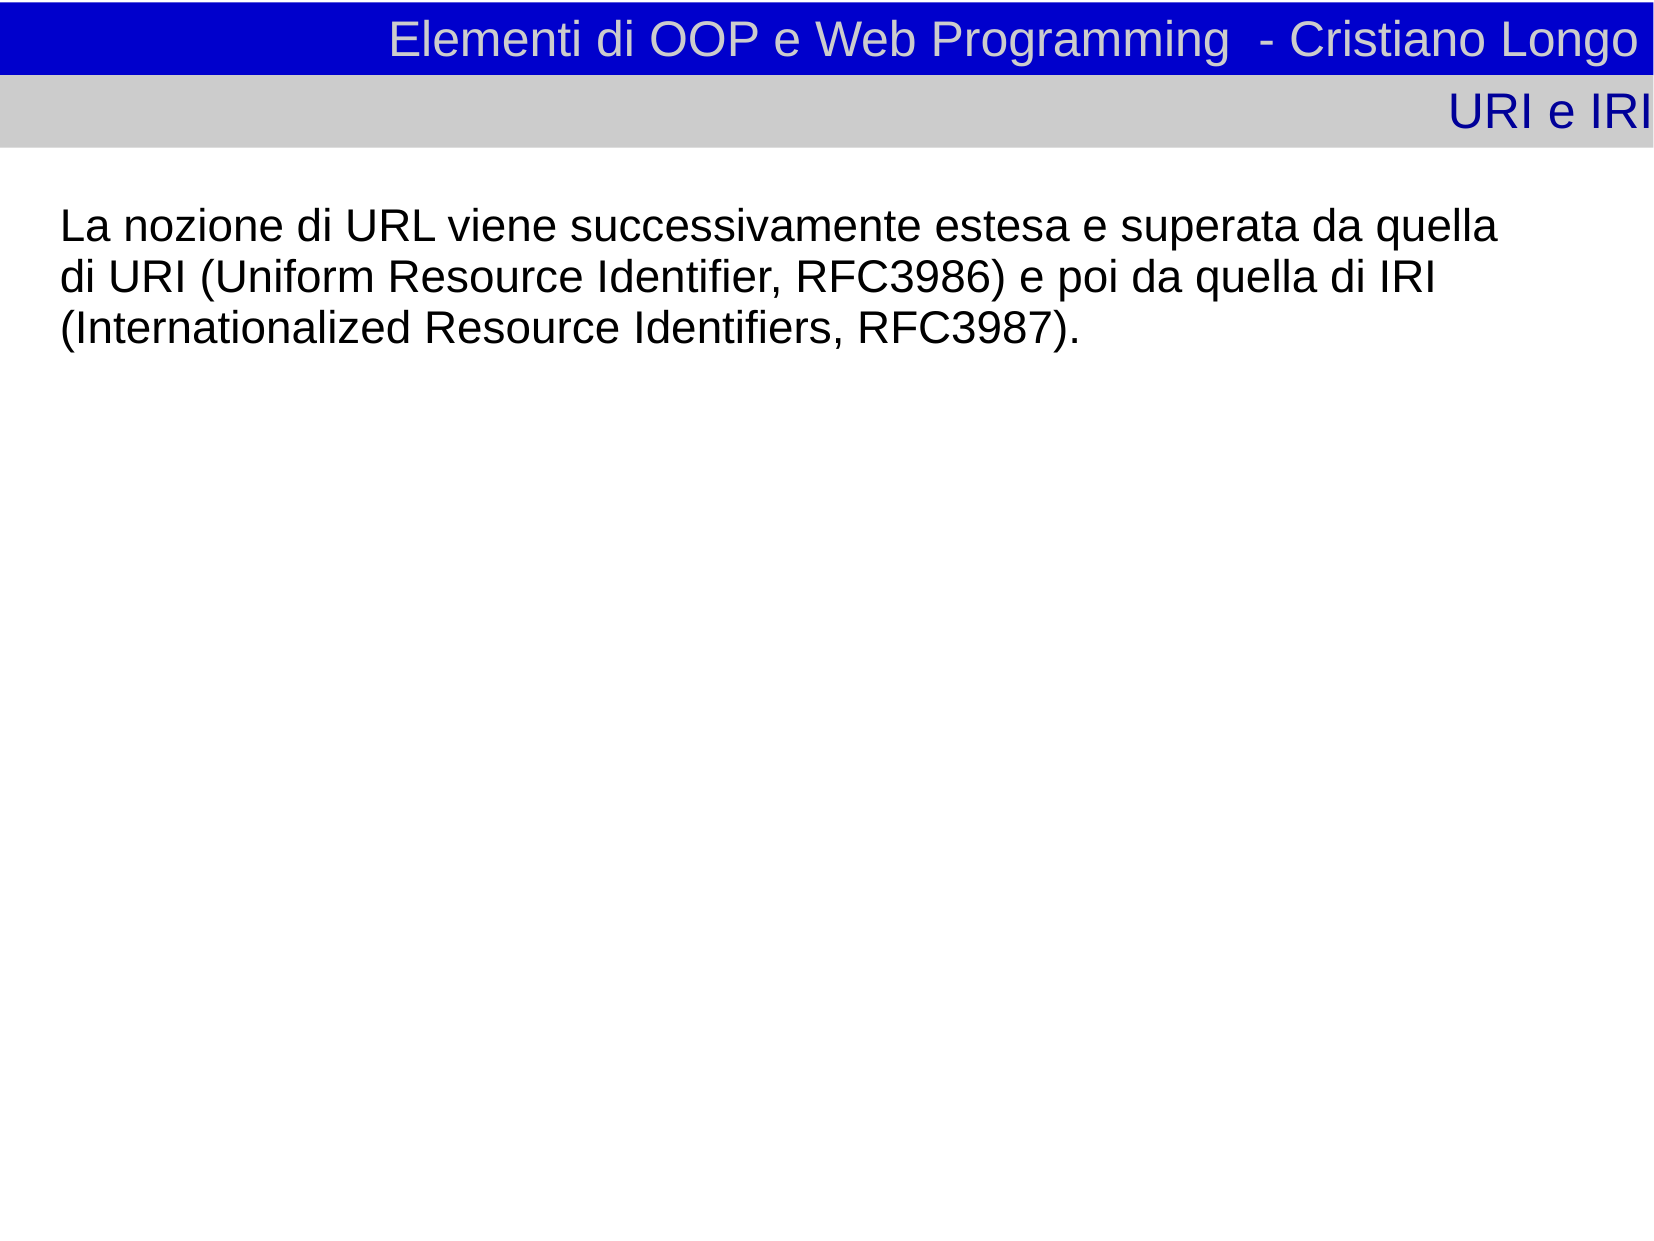

# Elementi di OOP e Web Programming - Cristiano Longo
URI e IRI
La nozione di URL viene successivamente estesa e superata da quella di URI (Uniform Resource Identifier, RFC3986) e poi da quella di IRI (Internationalized Resource Identifiers, RFC3987).